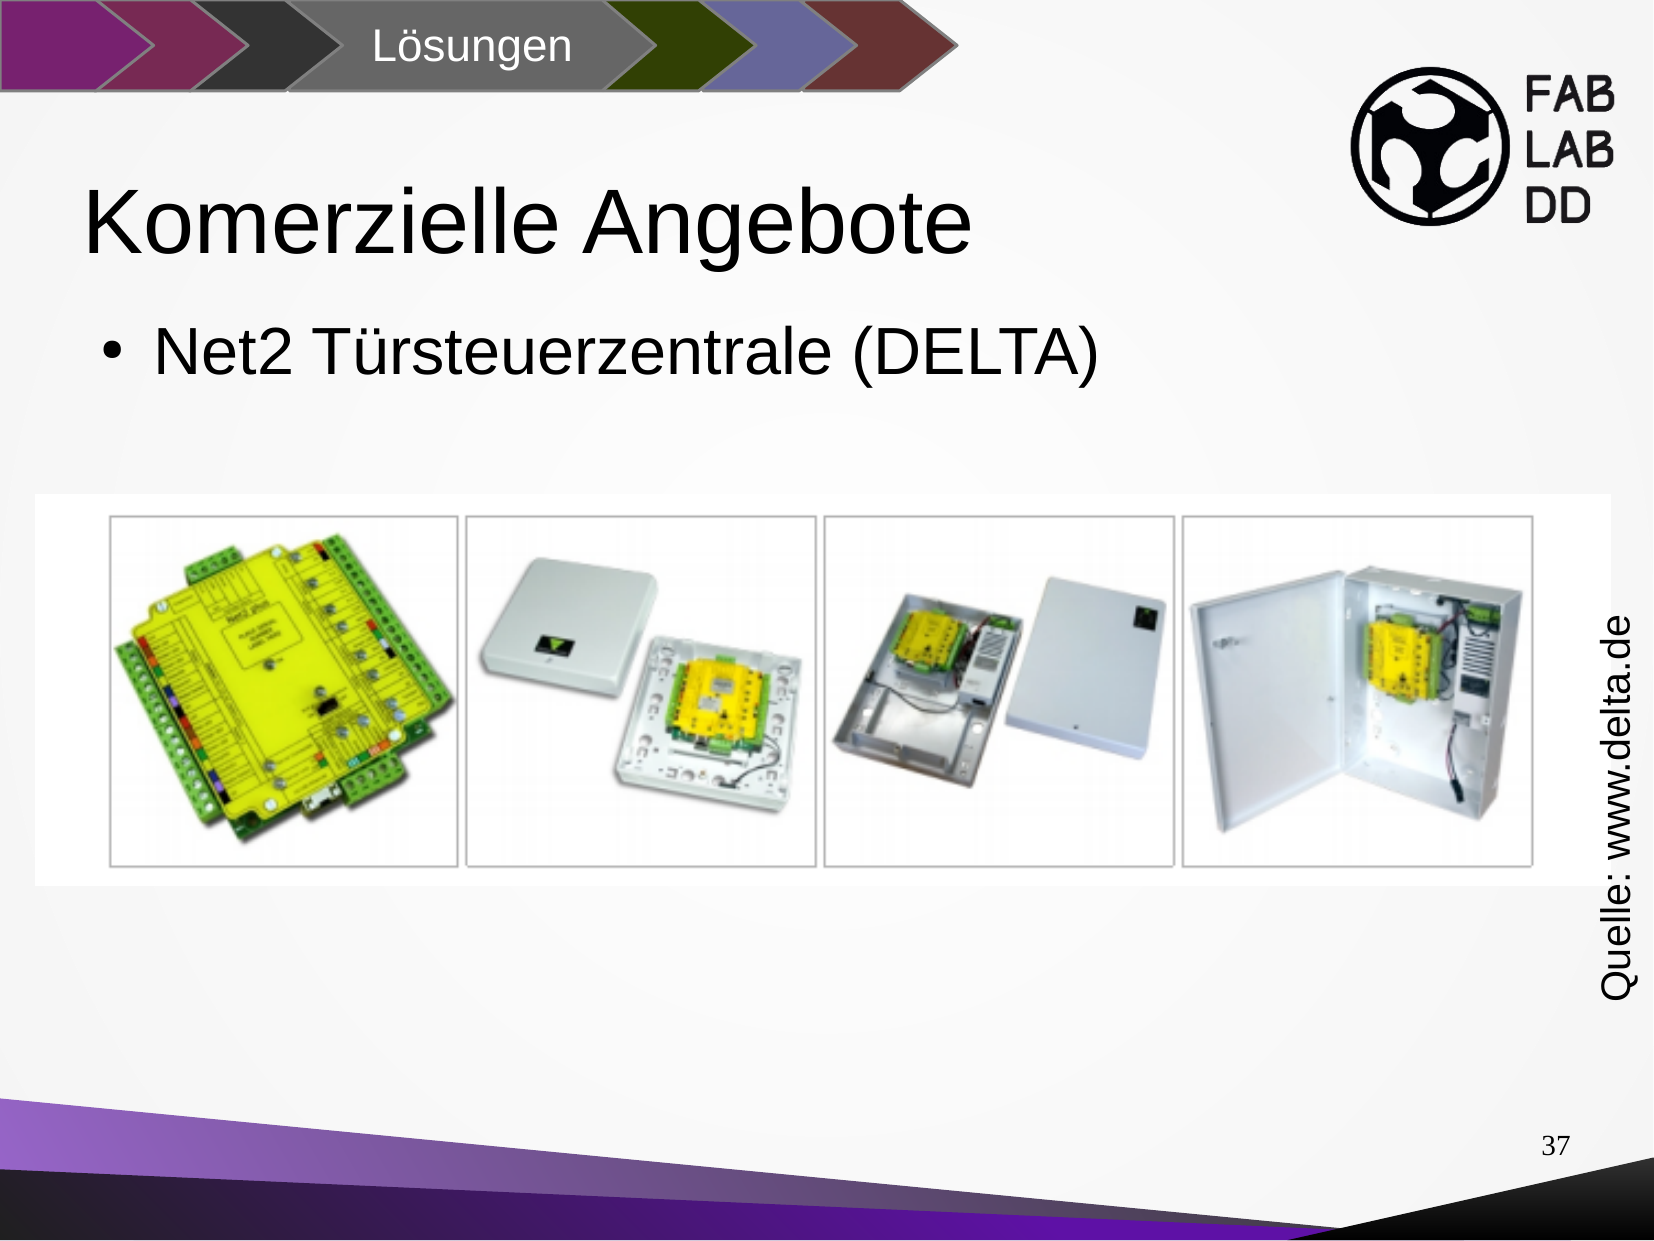

Lösungen
# Komerzielle Angebote
Net2 Türsteuerzentrale (DELTA)
Quelle: www.delta.de